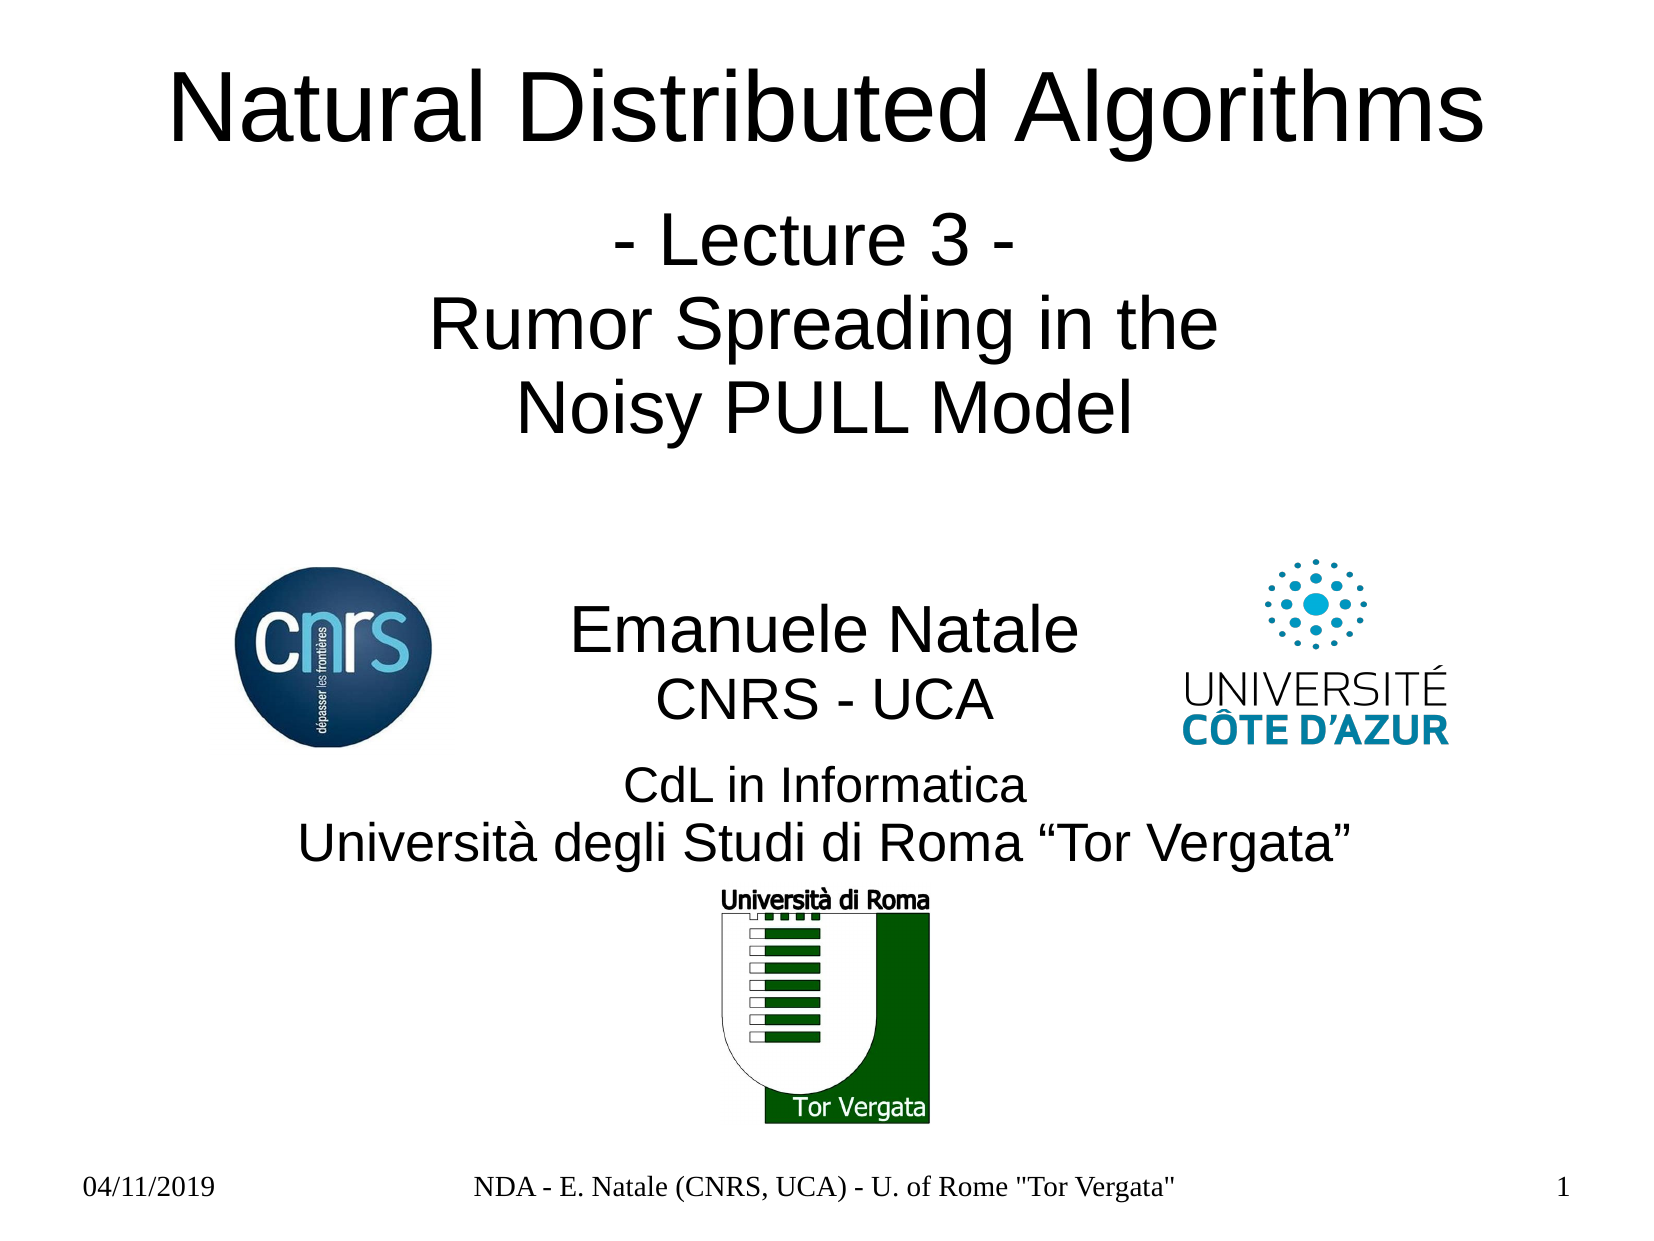

# Natural Distributed Algorithms
- Lecture 3 -
Rumor Spreading in the
Noisy PULL Model
Emanuele Natale
CNRS - UCA
CdL in Informatica
Università degli Studi di Roma “Tor Vergata”
04/11/2019
NDA - E. Natale (CNRS, UCA) - U. of Rome "Tor Vergata"
1